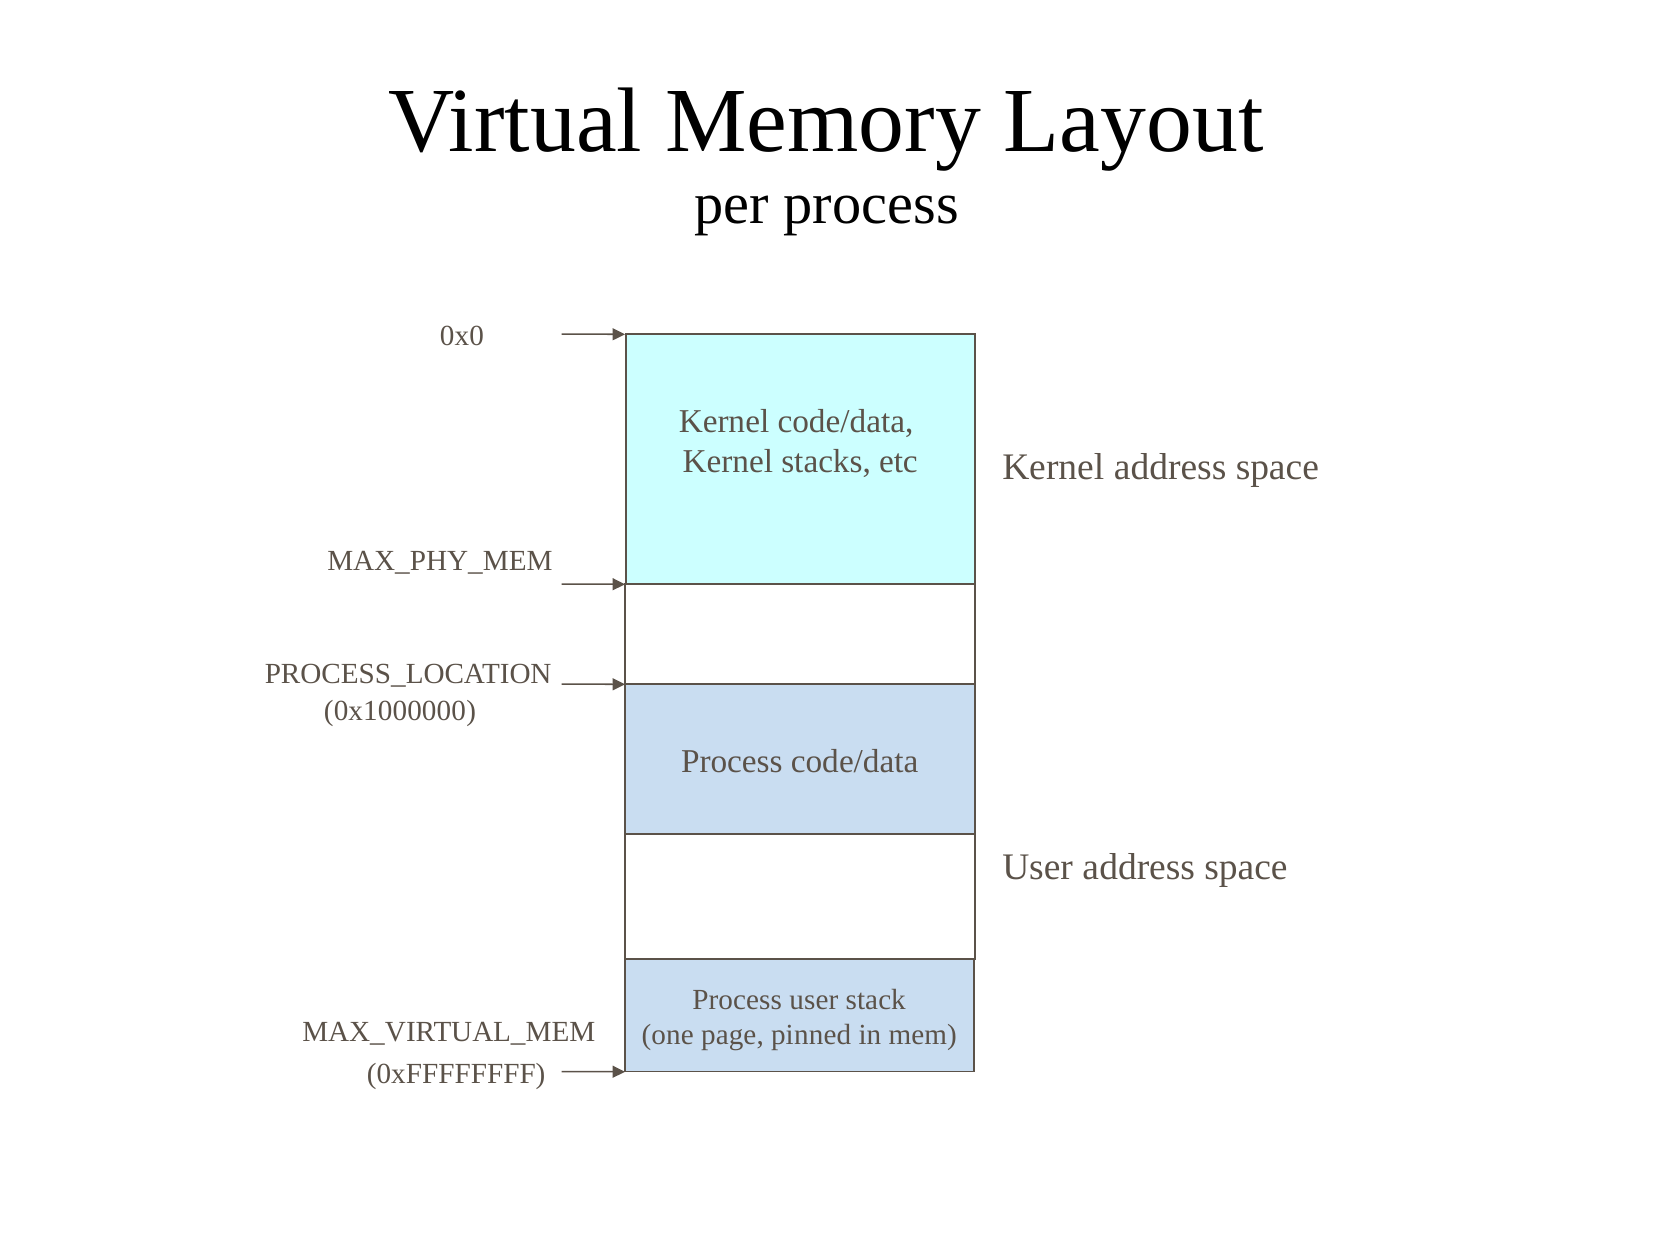

# Virtual Memory Layout per process
0x0
Kernel code/data,
Kernel stacks, etc
Kernel address space
MAX_PHY_MEM
PROCESS_LOCATION
(0x1000000)
Process code/data
User address space
Process user stack
(one page, pinned in mem)
MAX_VIRTUAL_MEM
(0xFFFFFFFF)